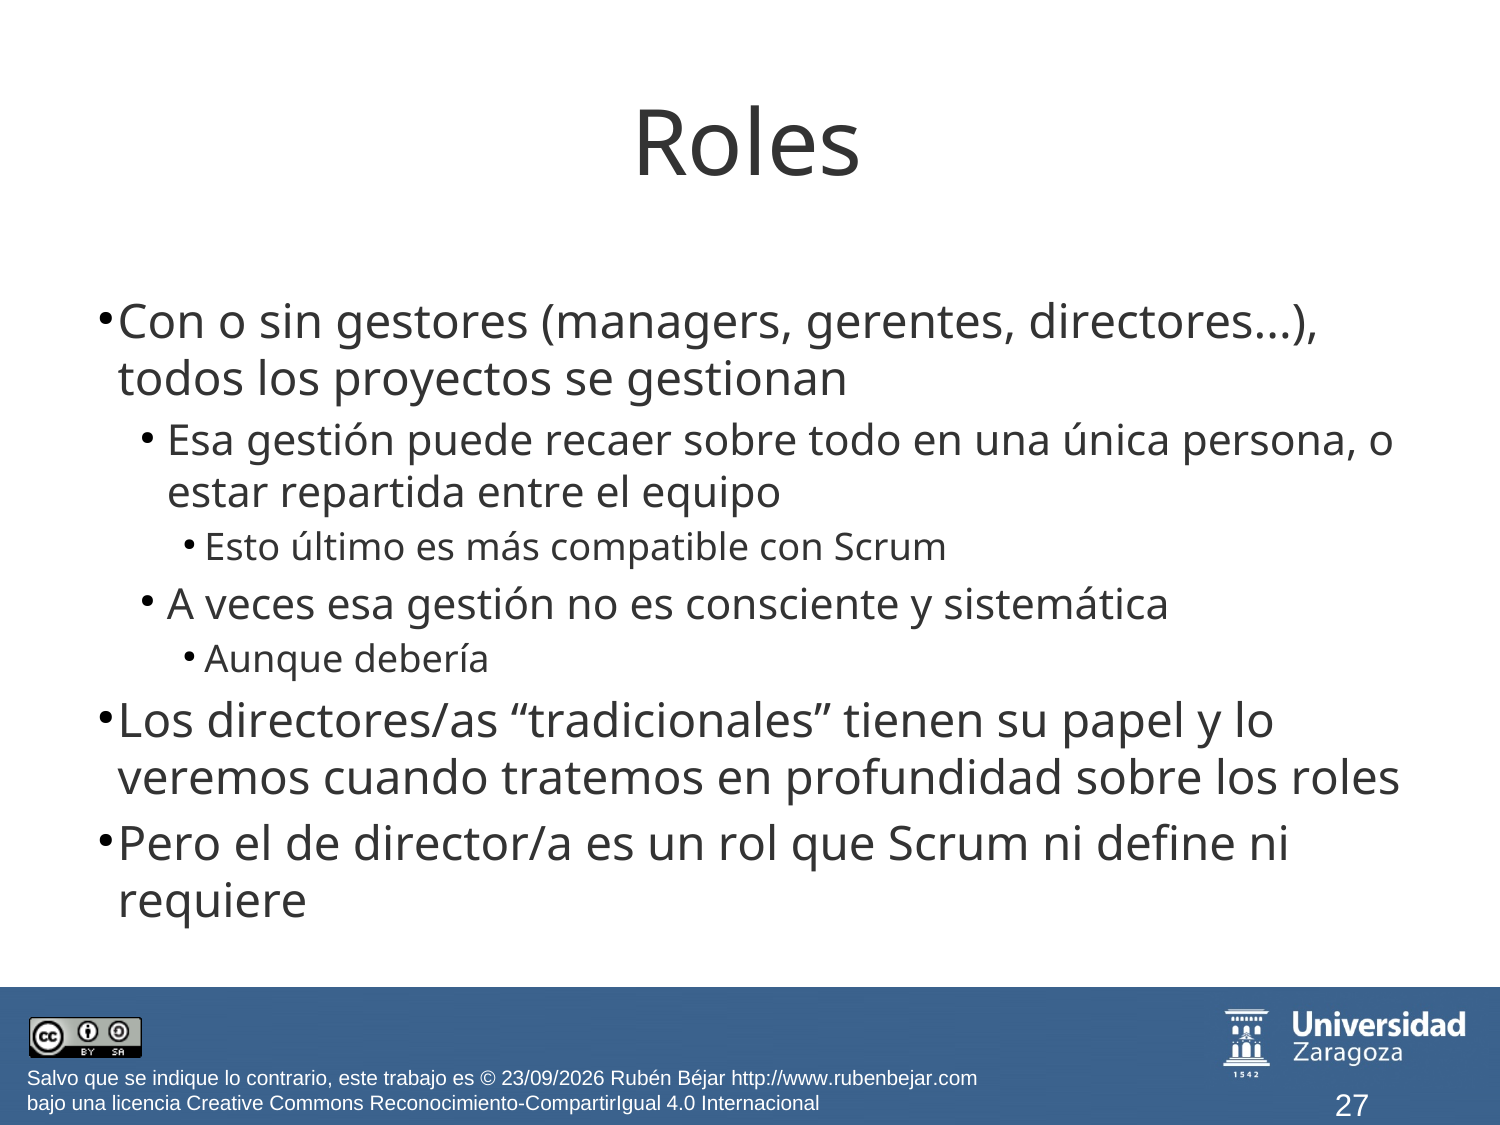

# Roles
Con o sin gestores (managers, gerentes, directores...), todos los proyectos se gestionan
Esa gestión puede recaer sobre todo en una única persona, o estar repartida entre el equipo
Esto último es más compatible con Scrum
A veces esa gestión no es consciente y sistemática
Aunque debería
Los directores/as “tradicionales” tienen su papel y lo veremos cuando tratemos en profundidad sobre los roles
Pero el de director/a es un rol que Scrum ni define ni requiere